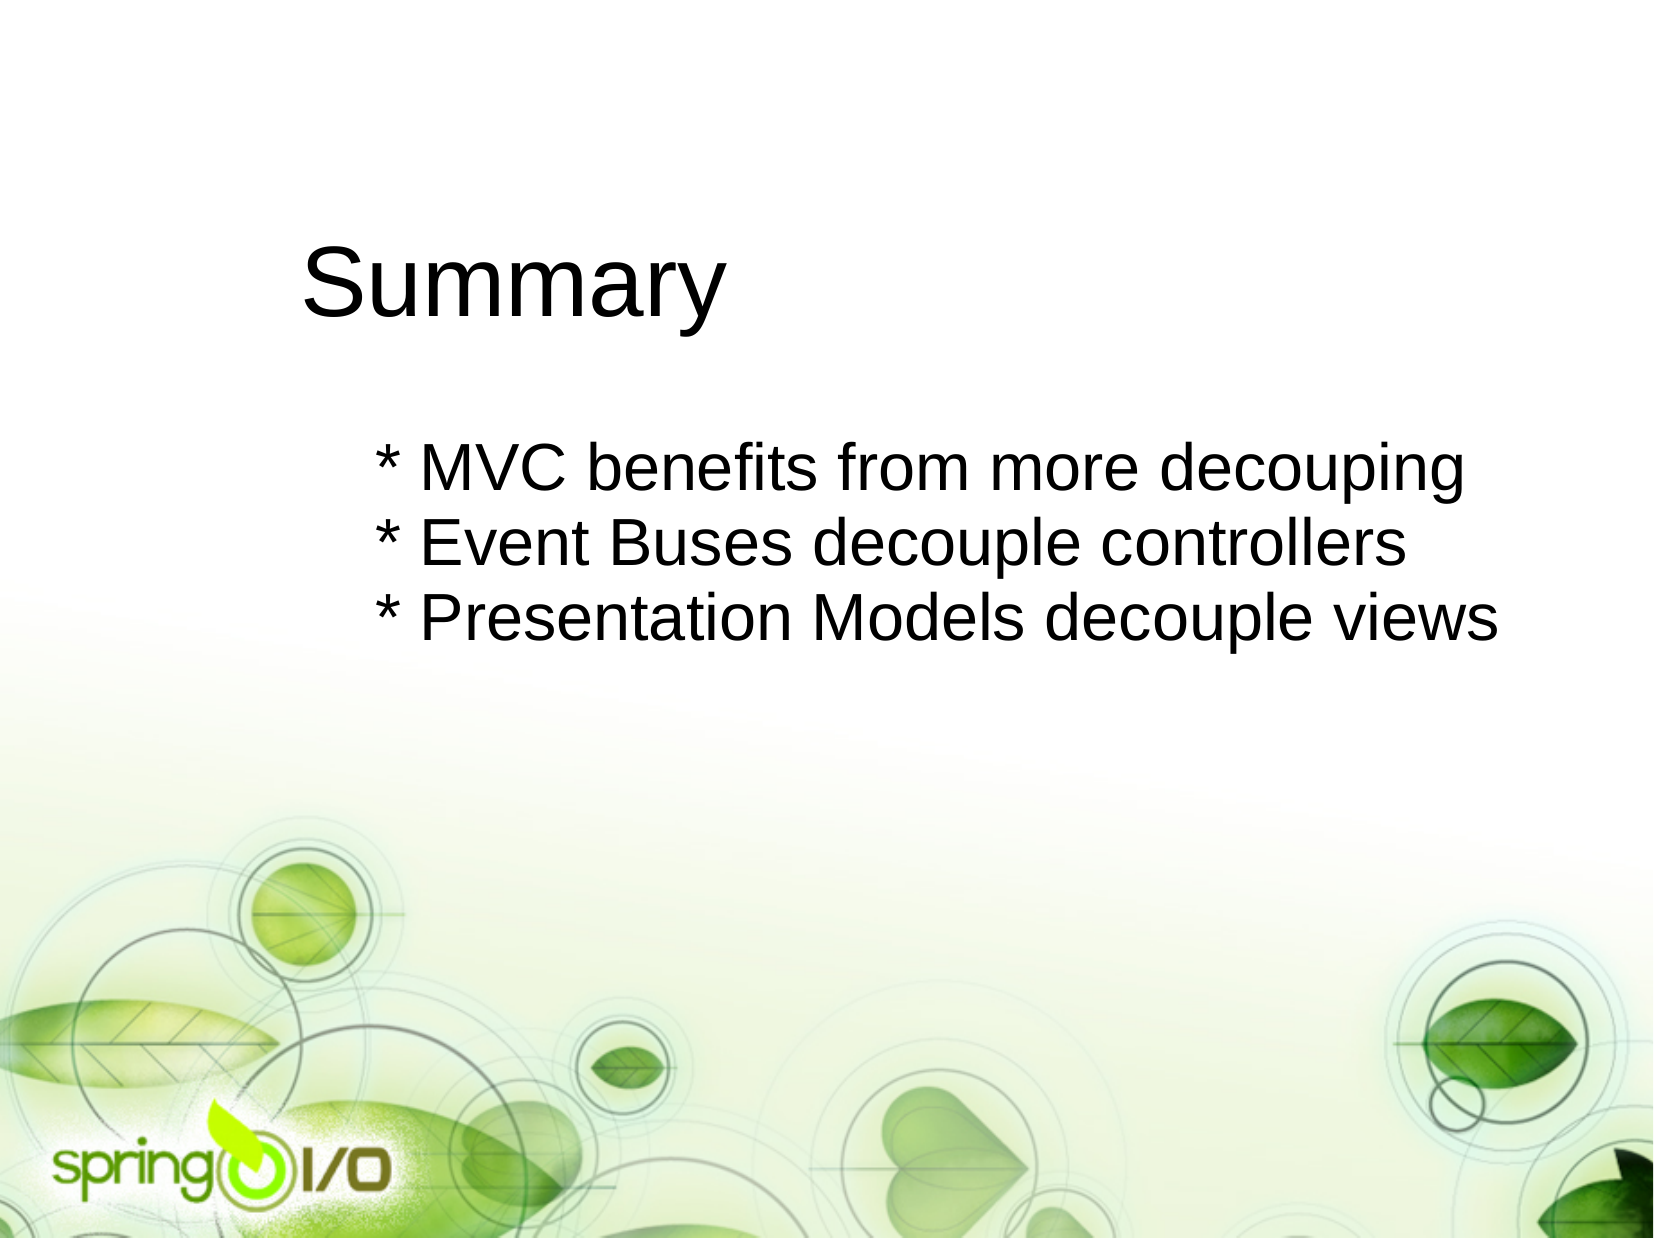

Summary
	* MVC benefits from more decouping
	* Event Buses decouple controllers
	* Presentation Models decouple views